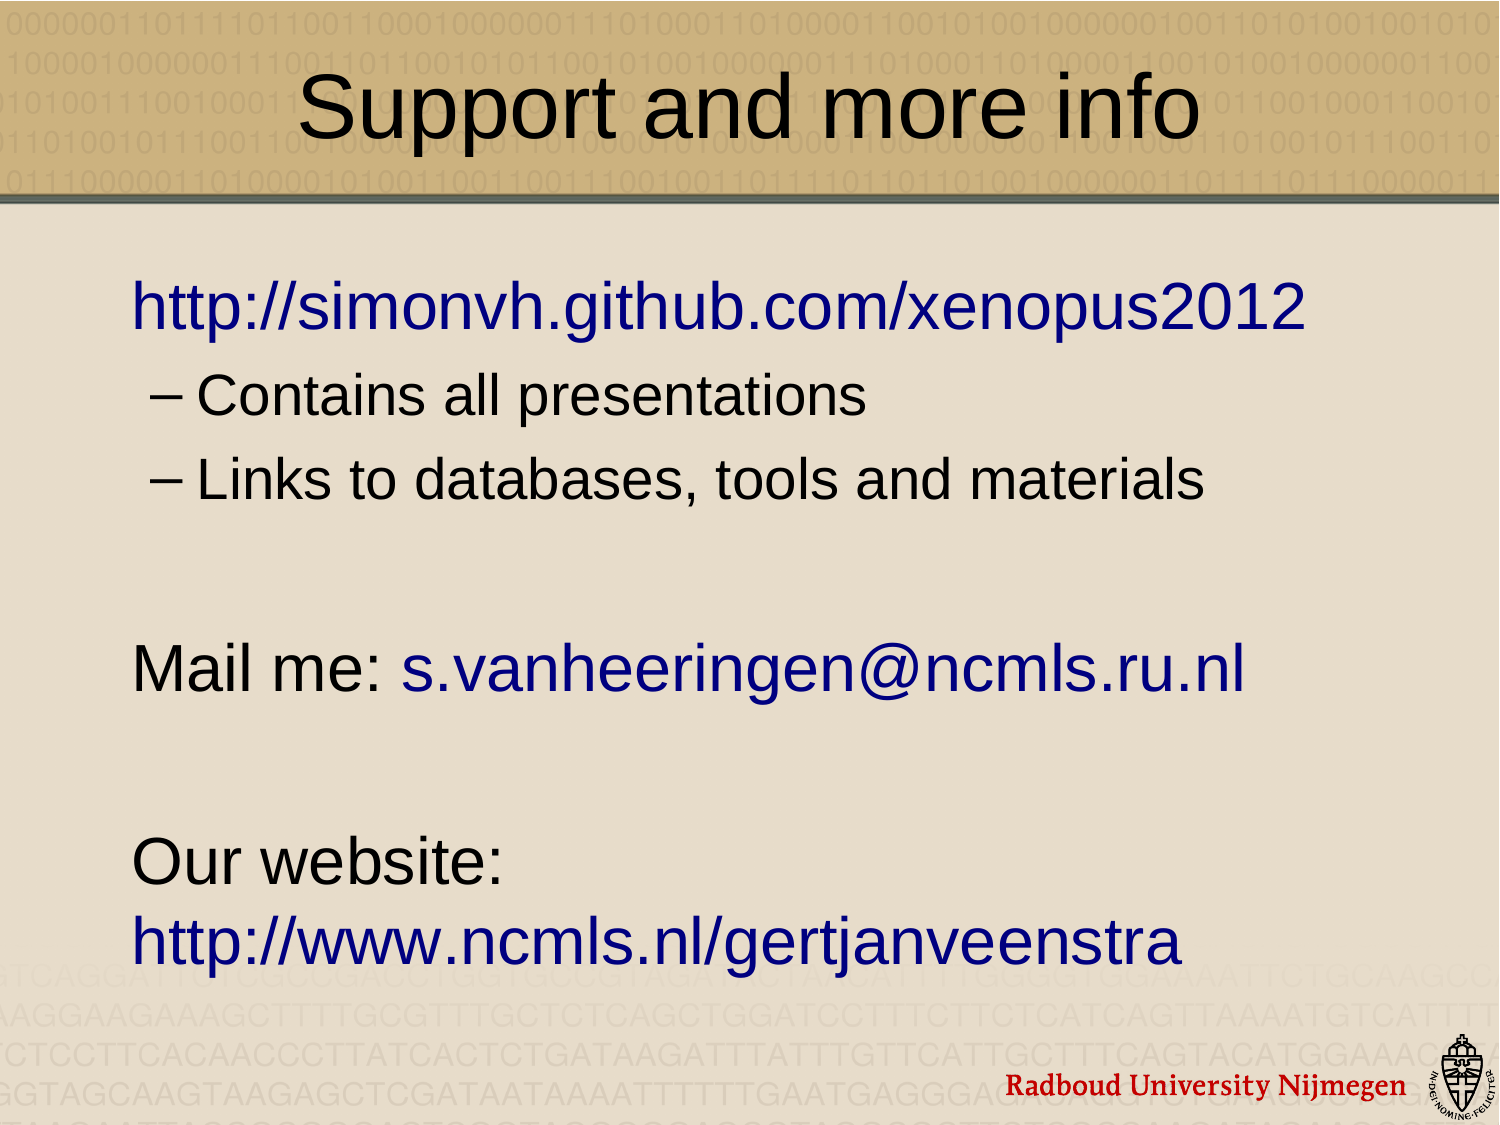

# Support and more info
http://simonvh.github.com/xenopus2012
Contains all presentations
Links to databases, tools and materials
Mail me: s.vanheeringen@ncmls.ru.nl
Our website:
http://www.ncmls.nl/gertjanveenstra